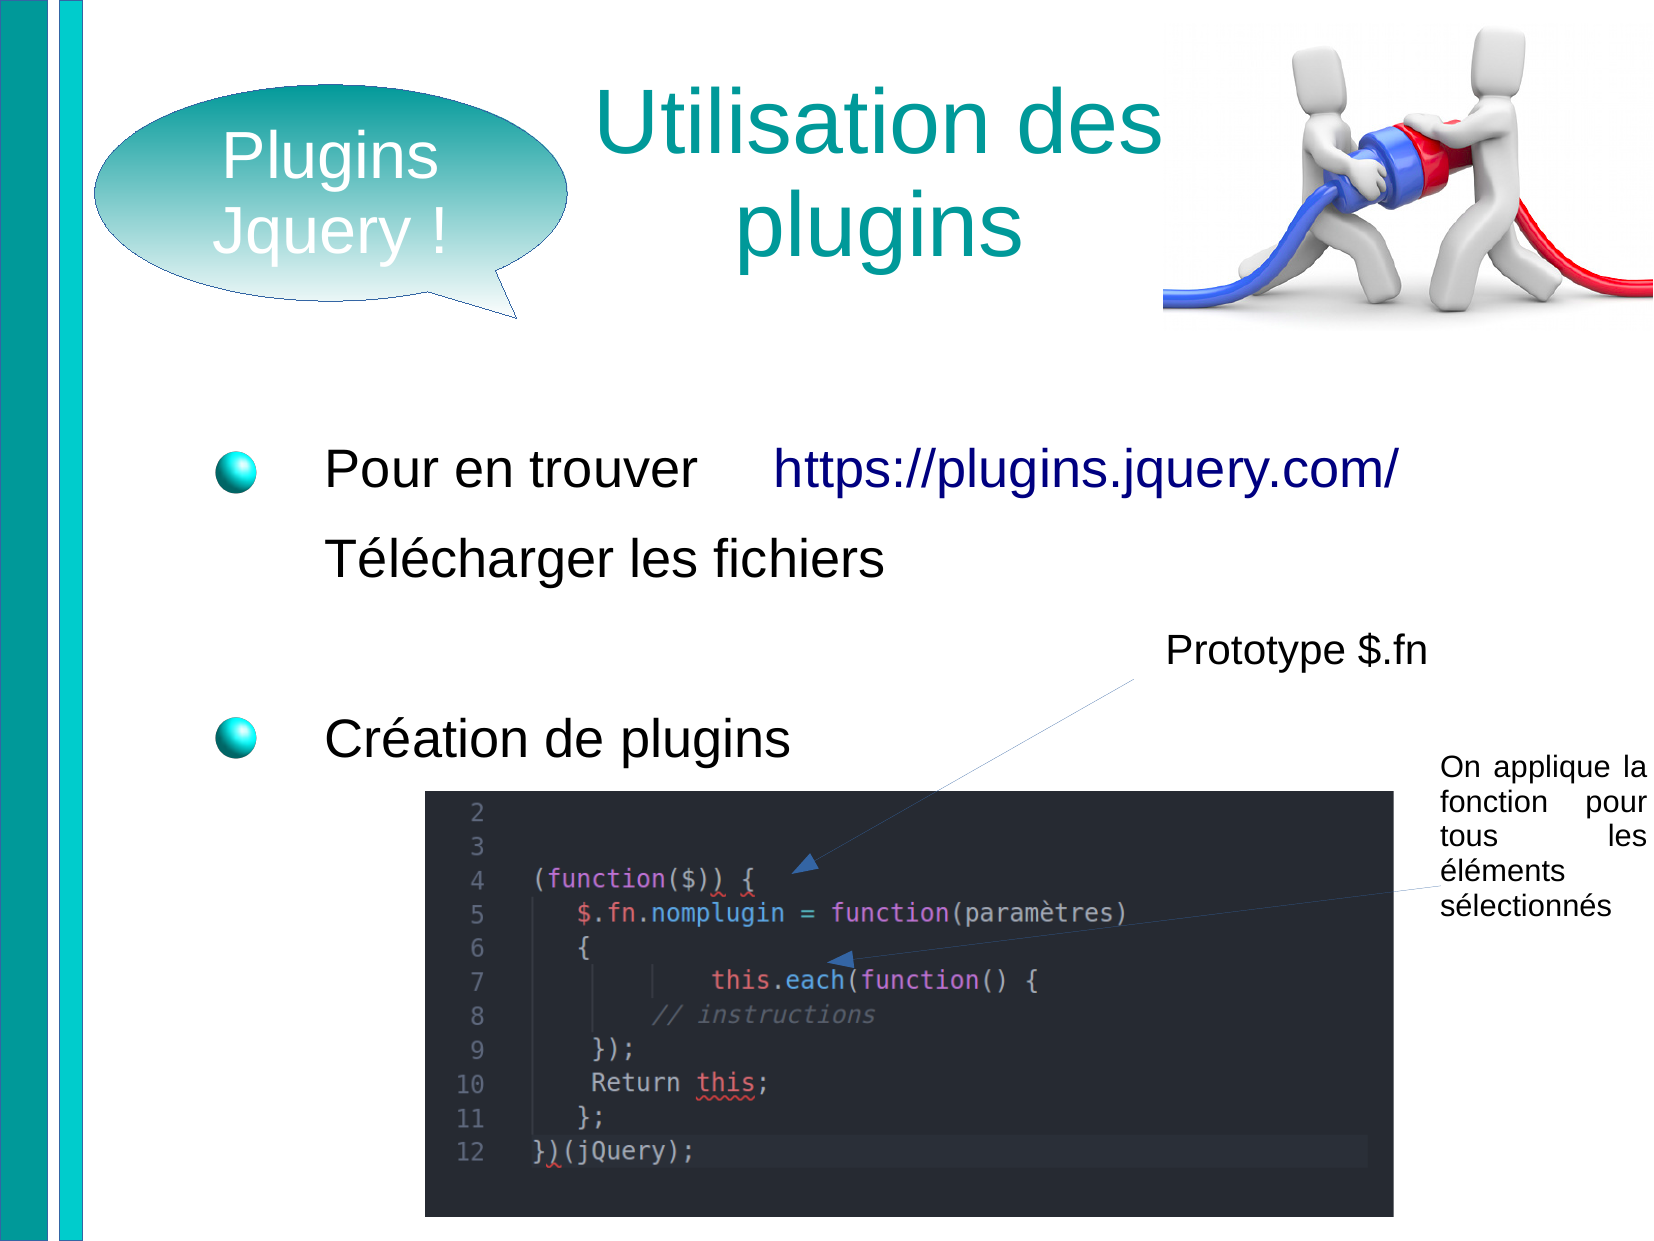

Utilisation des plugins
Plugins
Jquery !
# Pour en trouver https://plugins.jquery.com/
Télécharger les fichiers
Création de plugins
Prototype $.fn
On applique la fonction pour tous les éléments sélectionnés